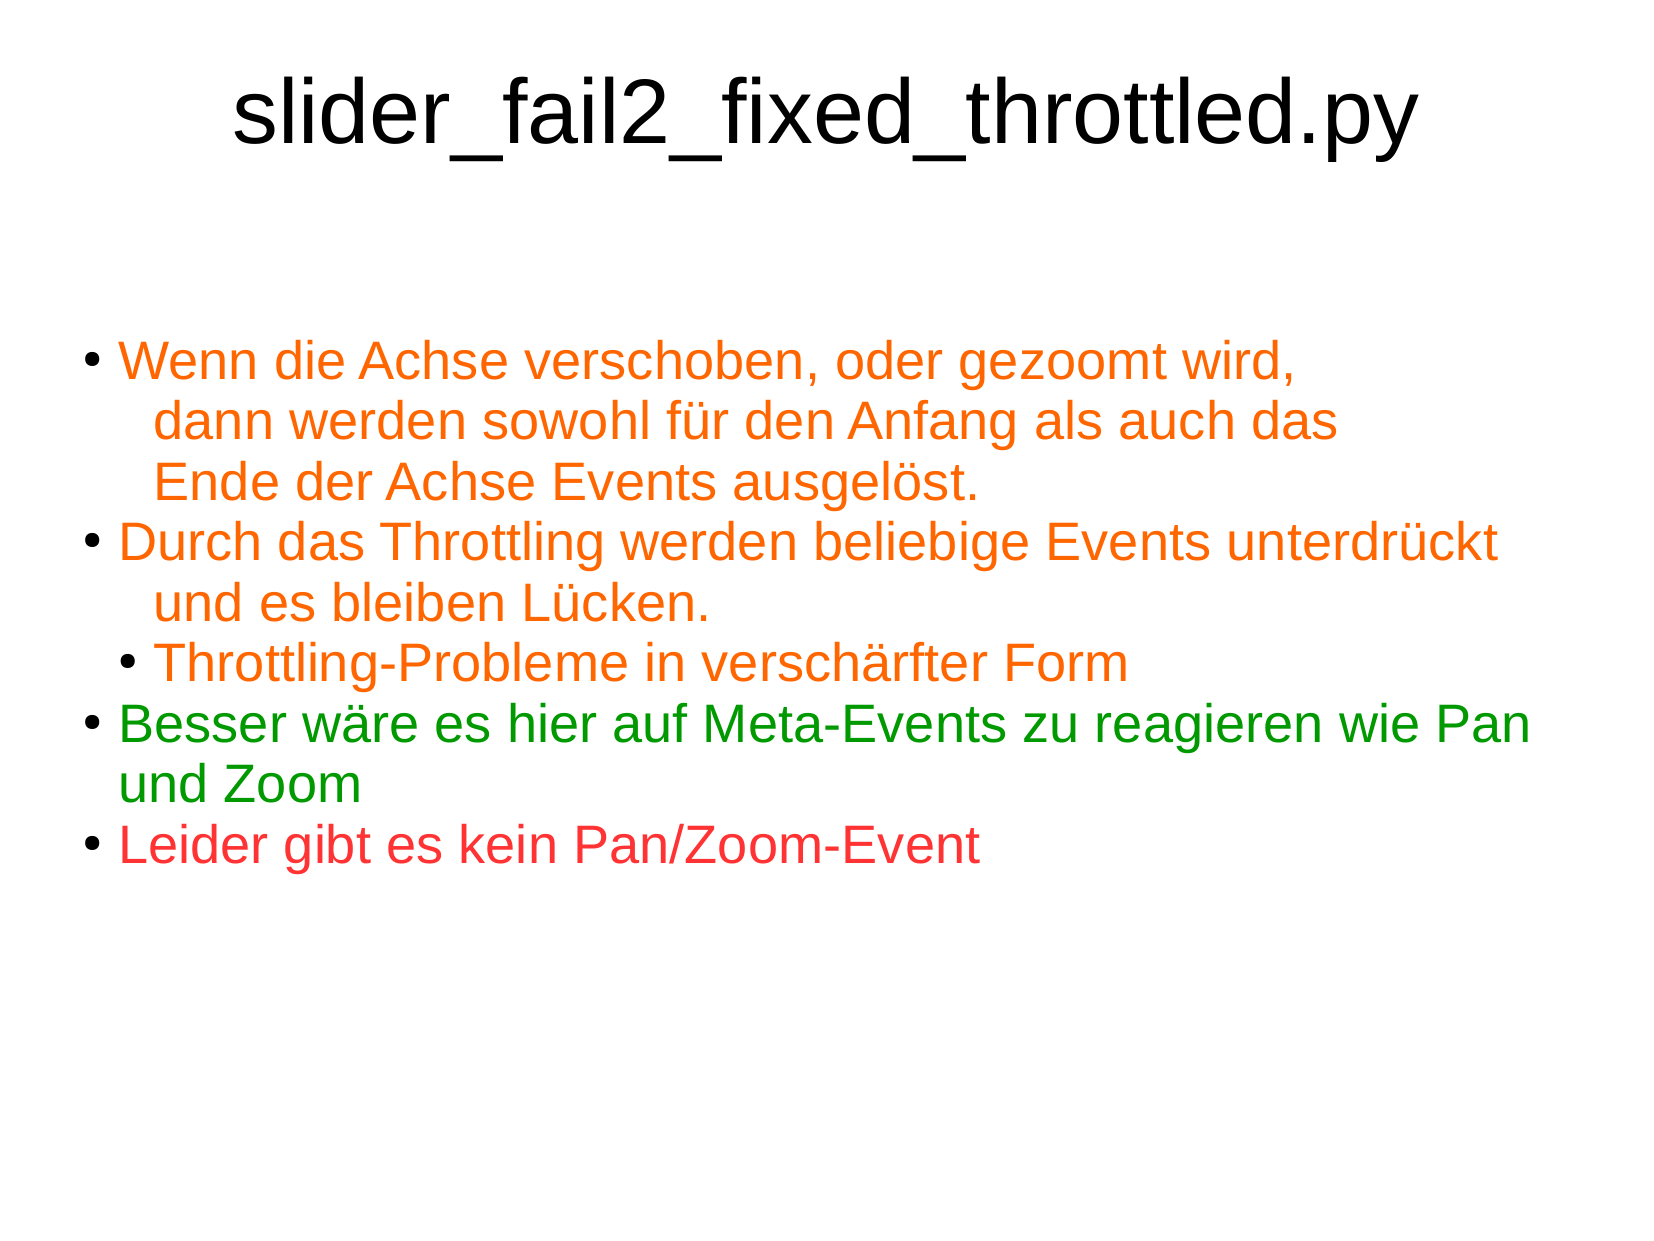

# slider_fail2_fixed_throttled.py
Wenn die Achse verschoben, oder gezoomt wird,
dann werden sowohl für den Anfang als auch das
Ende der Achse Events ausgelöst.
Durch das Throttling werden beliebige Events unterdrückt
und es bleiben Lücken.
Throttling-Probleme in verschärfter Form
Besser wäre es hier auf Meta-Events zu reagieren wie Pan und Zoom
Leider gibt es kein Pan/Zoom-Event